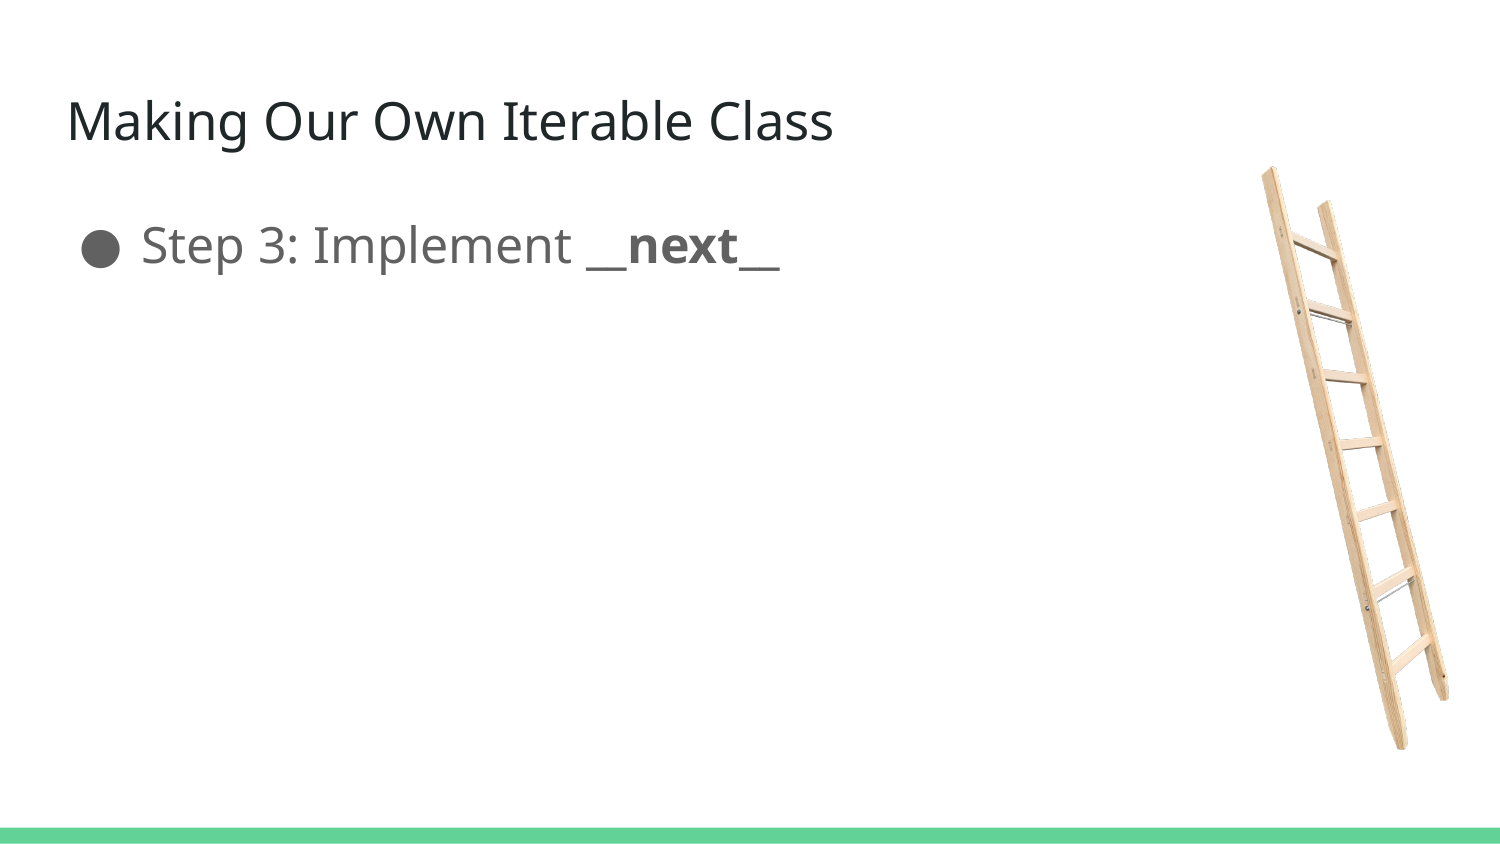

# Making Our Own Iterable Class
Step 3: Implement __next__